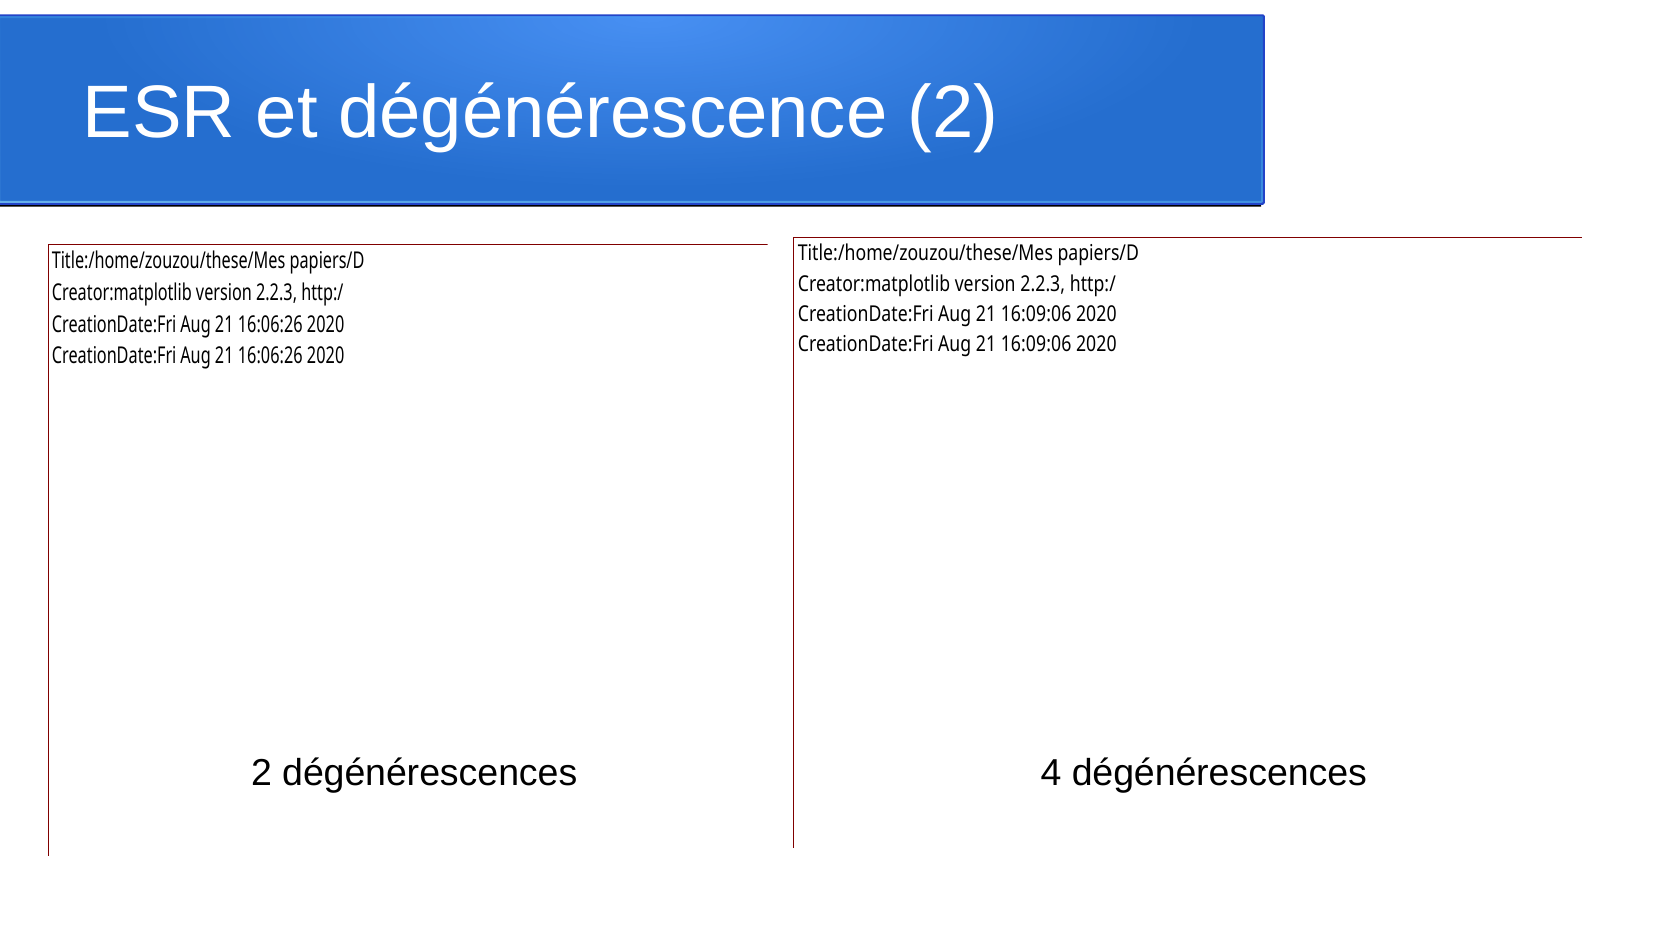

# ESR et dégénérescence (2)
2 dégénérescences
4 dégénérescences